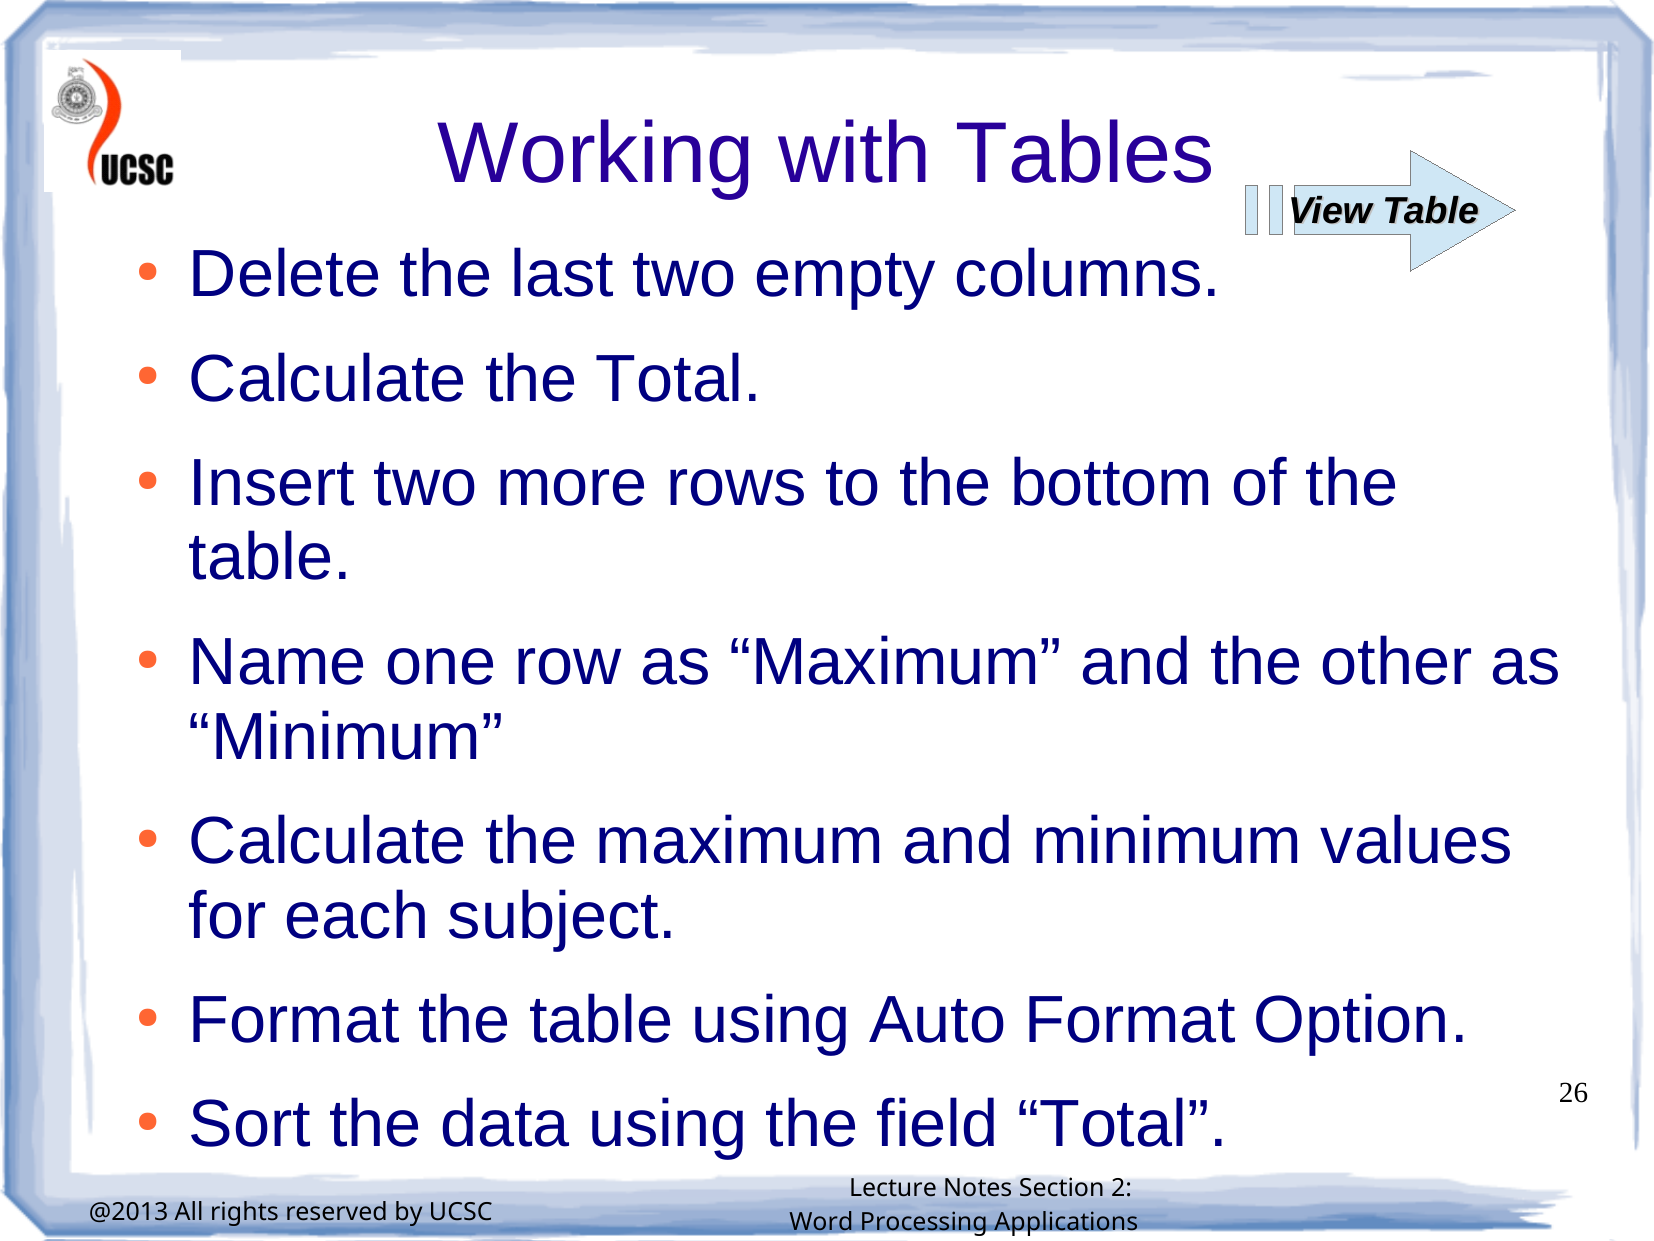

# Working with Tables
View Table
Delete the last two empty columns.
Calculate the Total.
Insert two more rows to the bottom of the table.
Name one row as “Maximum” and the other as “Minimum”
Calculate the maximum and minimum values for each subject.
Format the table using Auto Format Option.
Sort the data using the field “Total”.
26